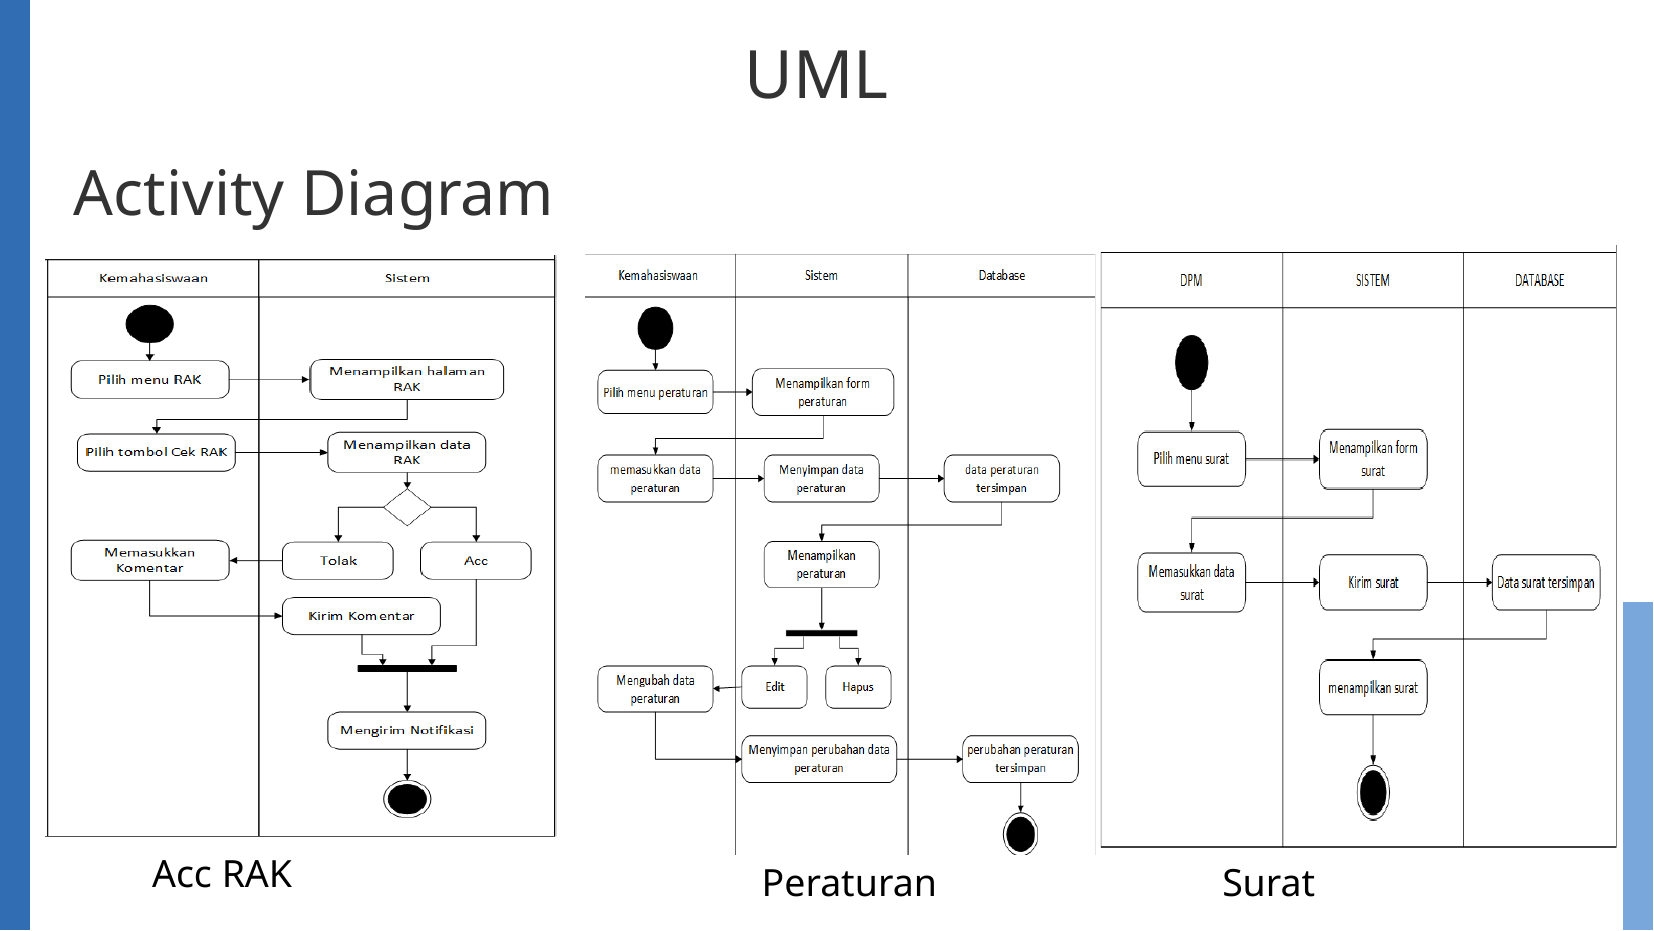

# UML
Activity Diagram
Acc RAK
Peraturan
Surat